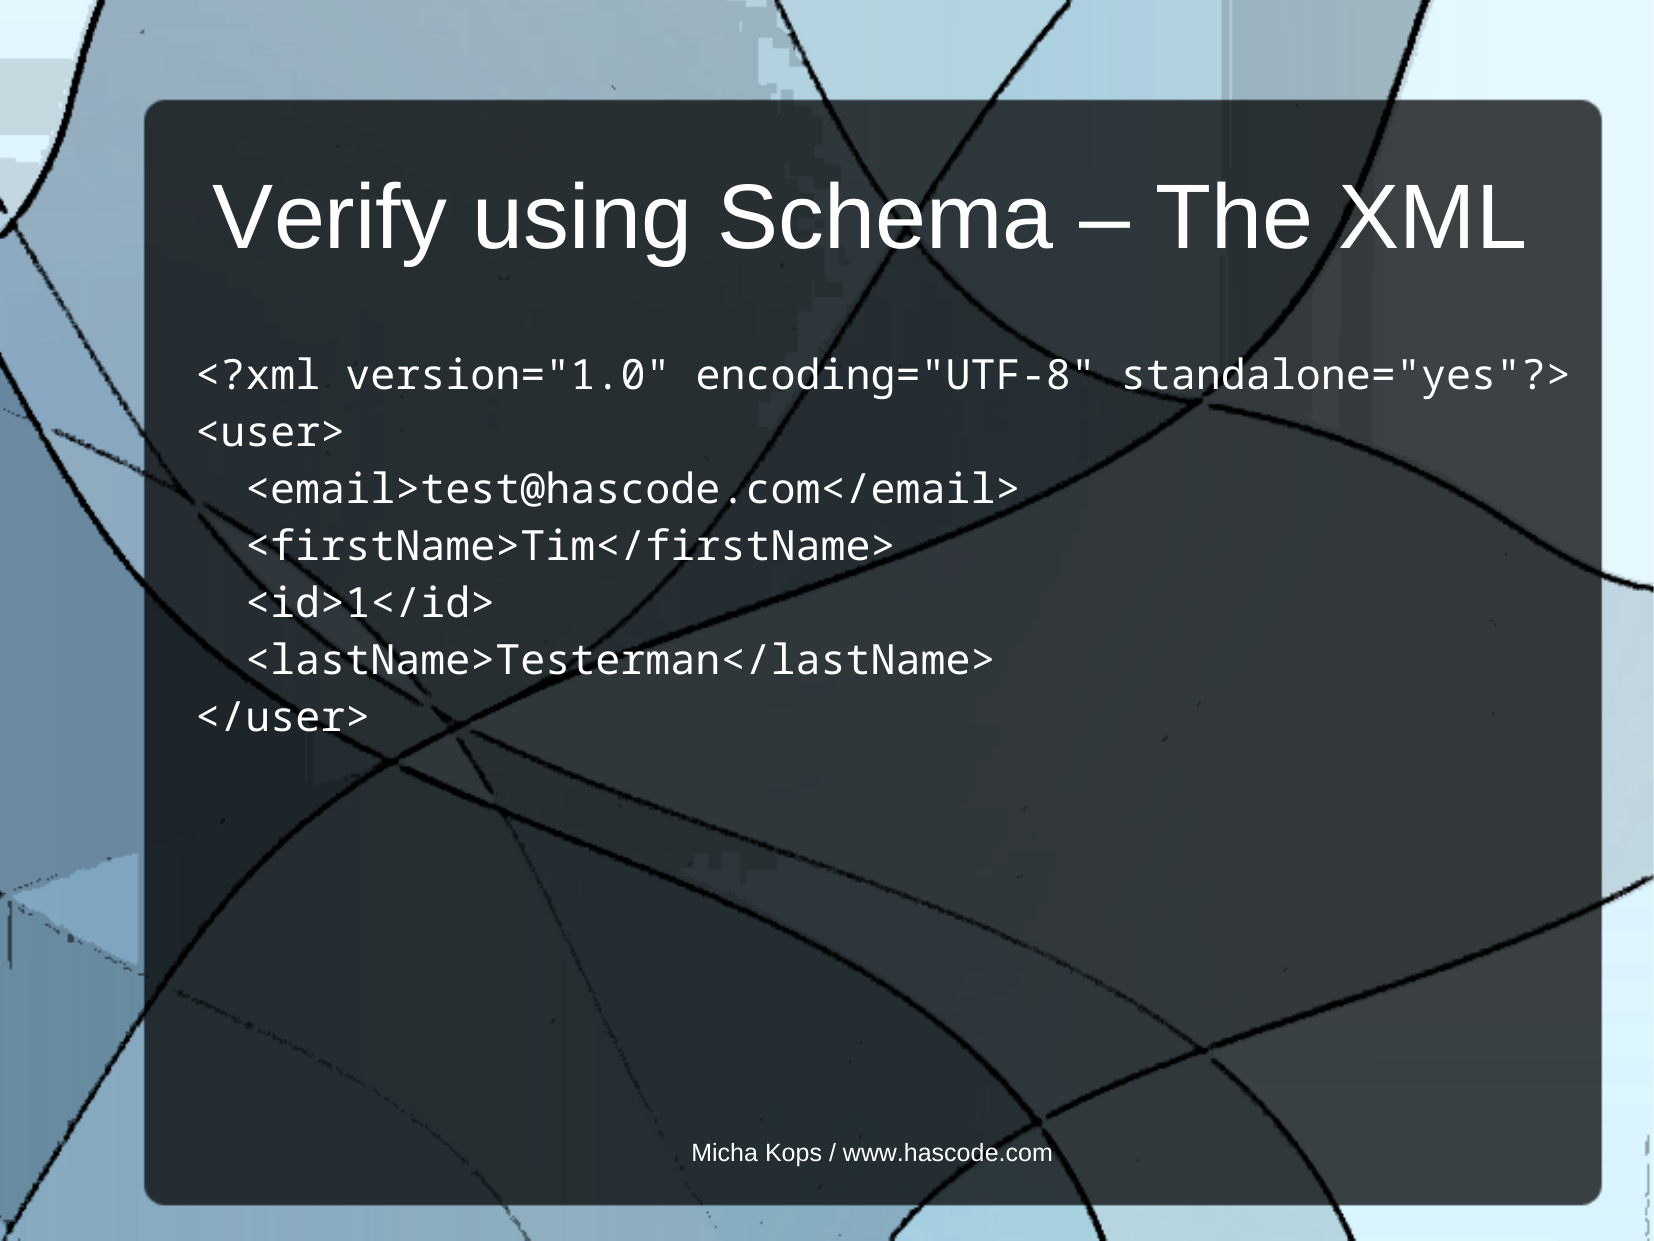

# Verify using Schema – The XML
<?xml version="1.0" encoding="UTF-8" standalone="yes"?>
<user>
 <email>test@hascode.com</email>
 <firstName>Tim</firstName>
 <id>1</id>
 <lastName>Testerman</lastName>
</user>